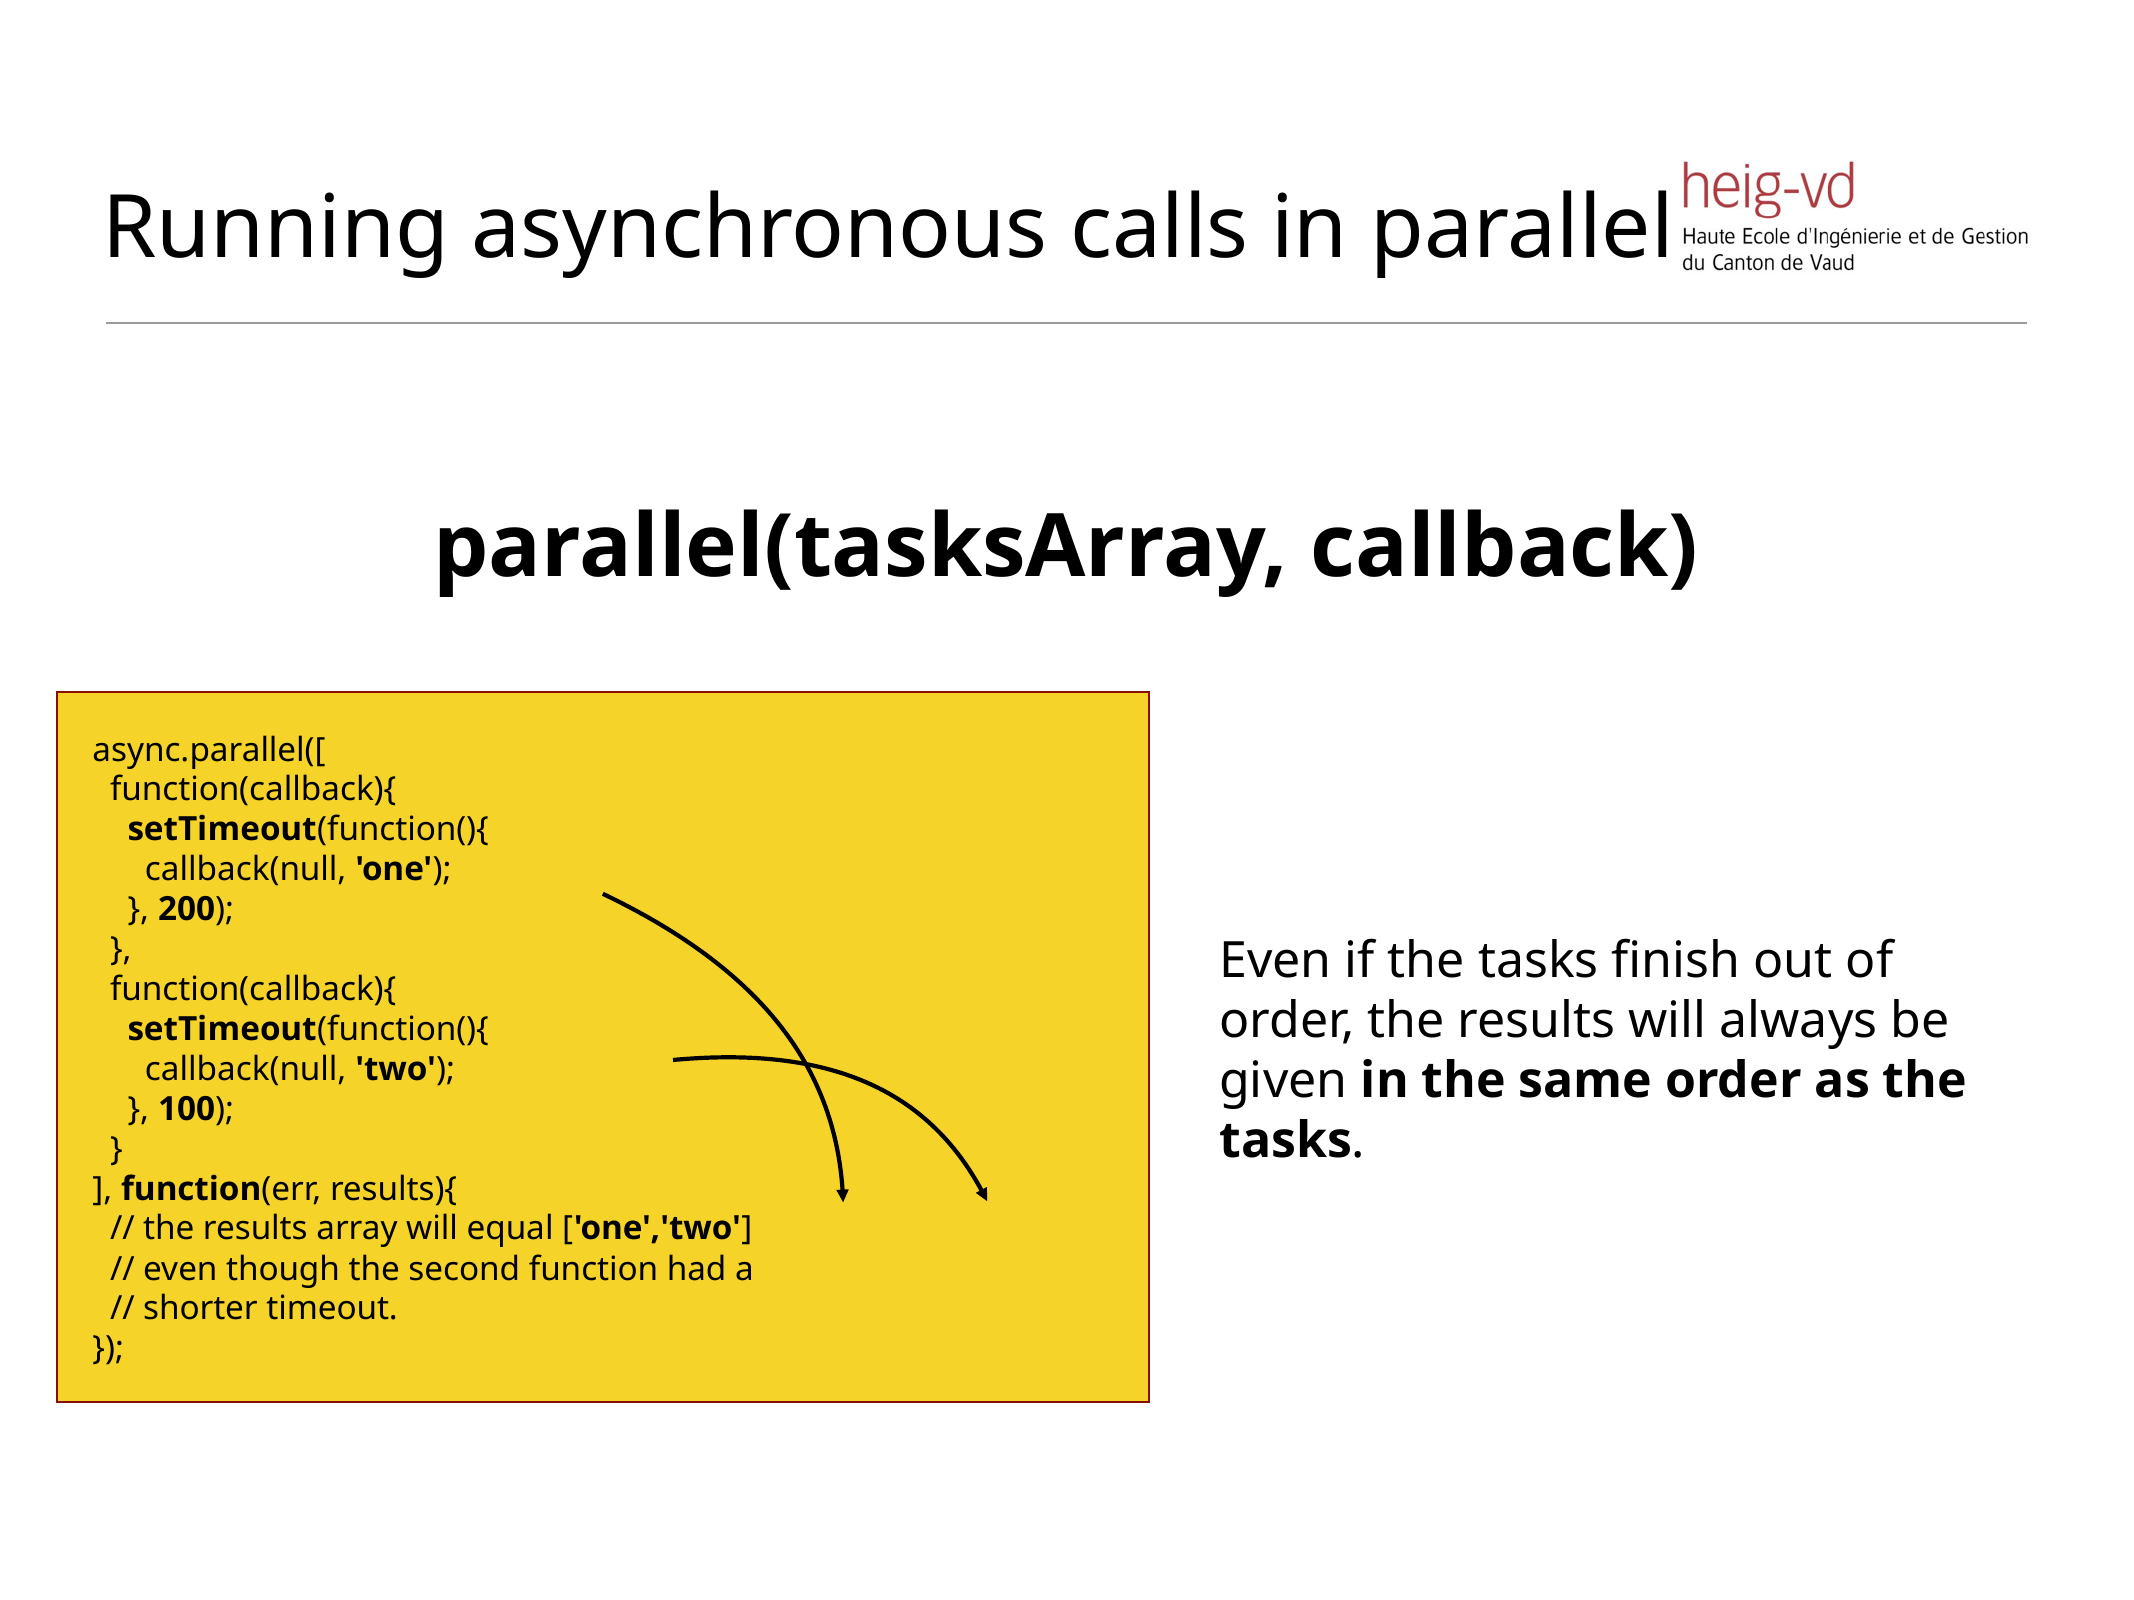

# Running asynchronous calls in parallel
parallel(tasksArray, callback)
async.parallel([
 function(callback){
 setTimeout(function(){
 callback(null, 'one');
 }, 200);
 },
 function(callback){
 setTimeout(function(){
 callback(null, 'two');
 }, 100);
 }
], function(err, results){
 // the results array will equal ['one','two']
 // even though the second function had a
 // shorter timeout.
});
Even if the tasks finish out of order, the results will always be given in the same order as the tasks.